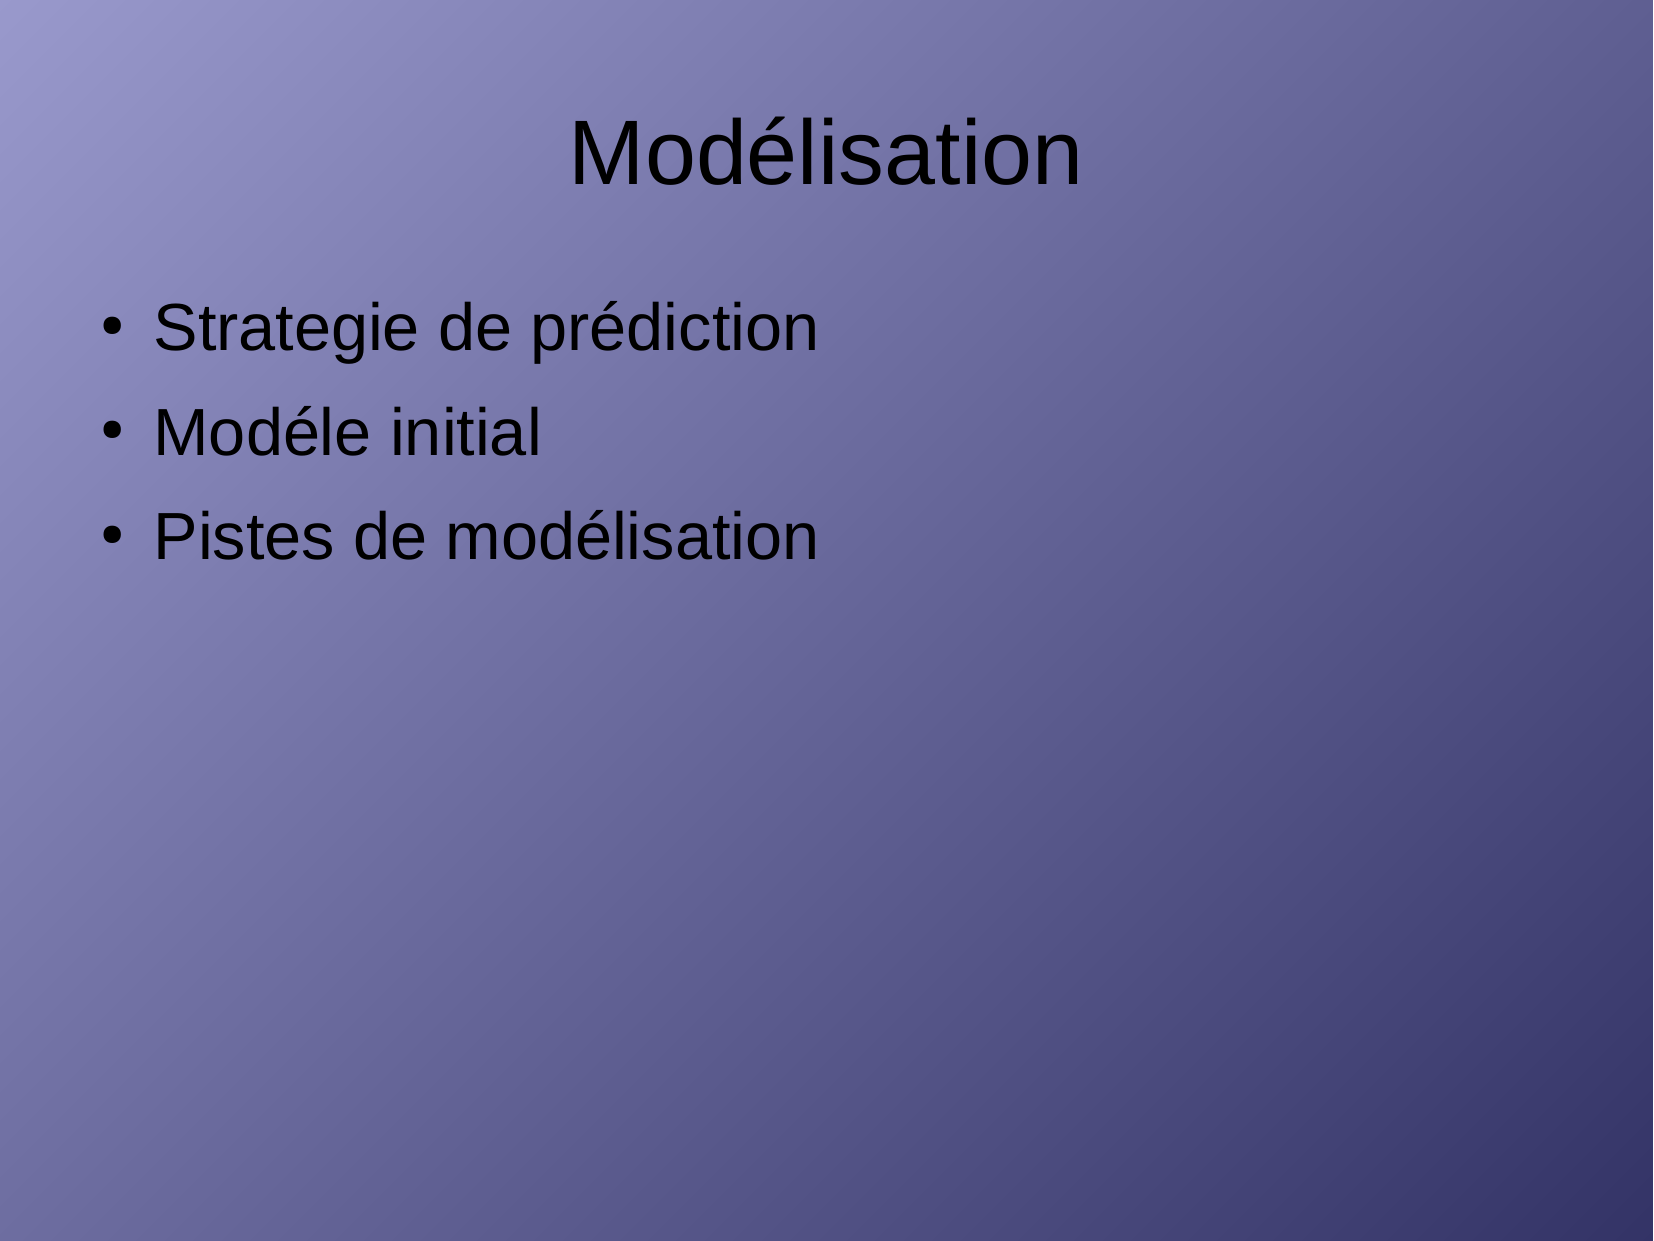

# Modélisation
Strategie de prédiction
Modéle initial
Pistes de modélisation